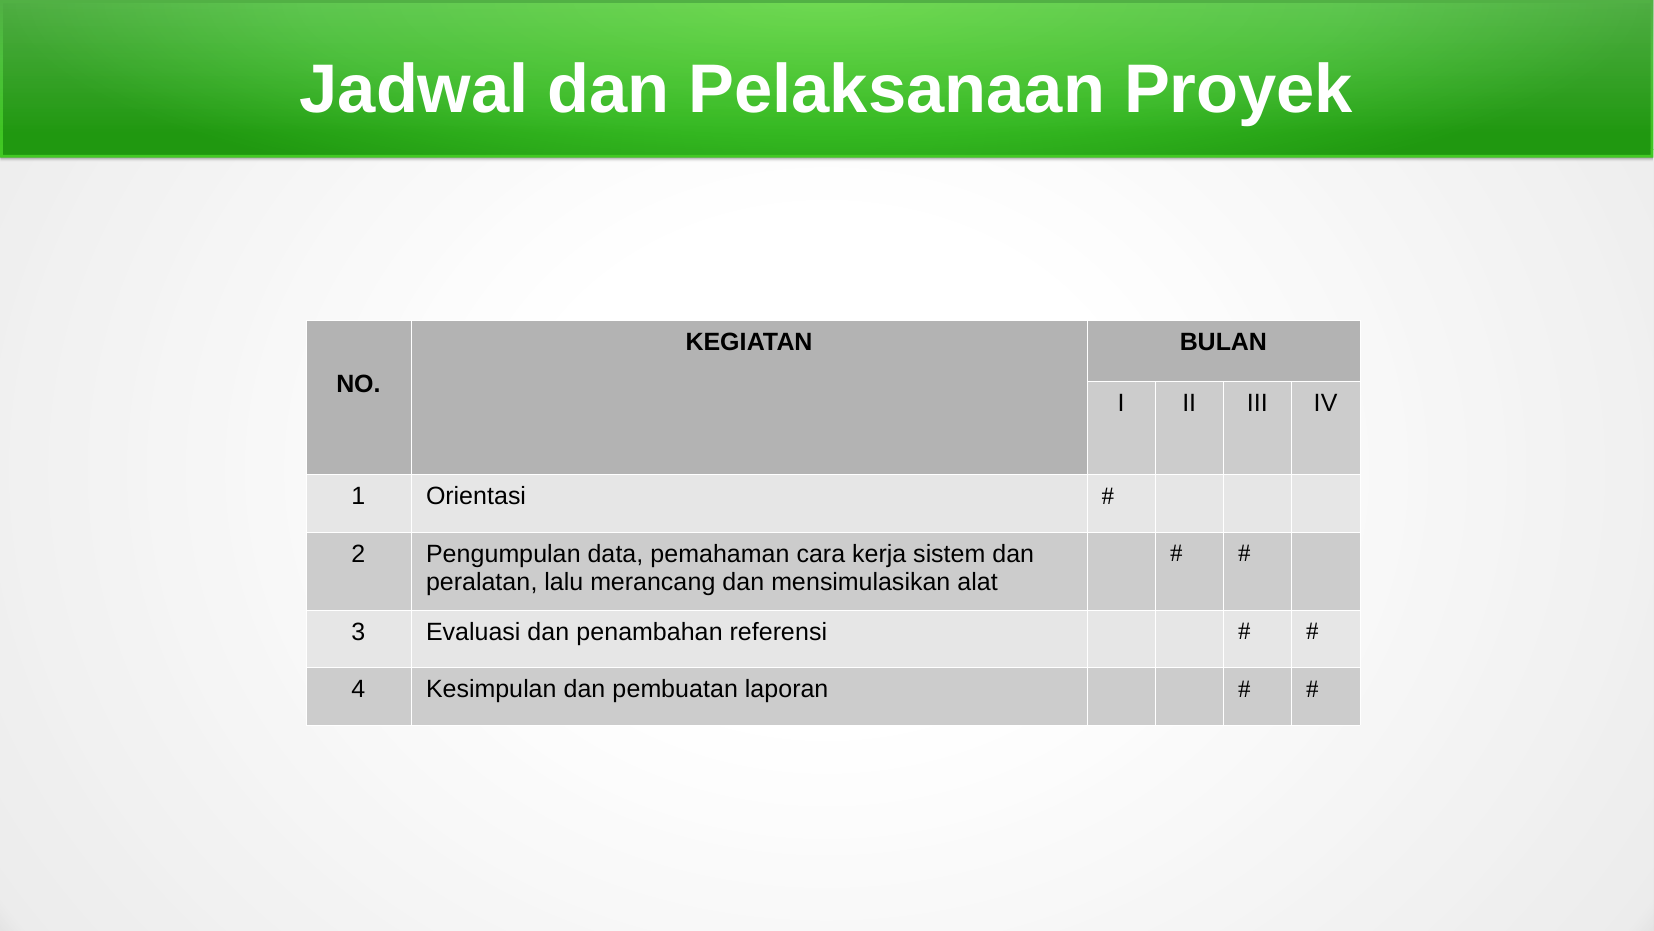

# Jadwal dan Pelaksanaan Proyek
| NO. | KEGIATAN | BULAN | | | |
| --- | --- | --- | --- | --- | --- |
| | | I | II | III | IV |
| 1 | Orientasi | # | | | |
| 2 | Pengumpulan data, pemahaman cara kerja sistem dan peralatan, lalu merancang dan mensimulasikan alat | | # | # | |
| 3 | Evaluasi dan penambahan referensi | | | # | # |
| 4 | Kesimpulan dan pembuatan laporan | | | # | # |